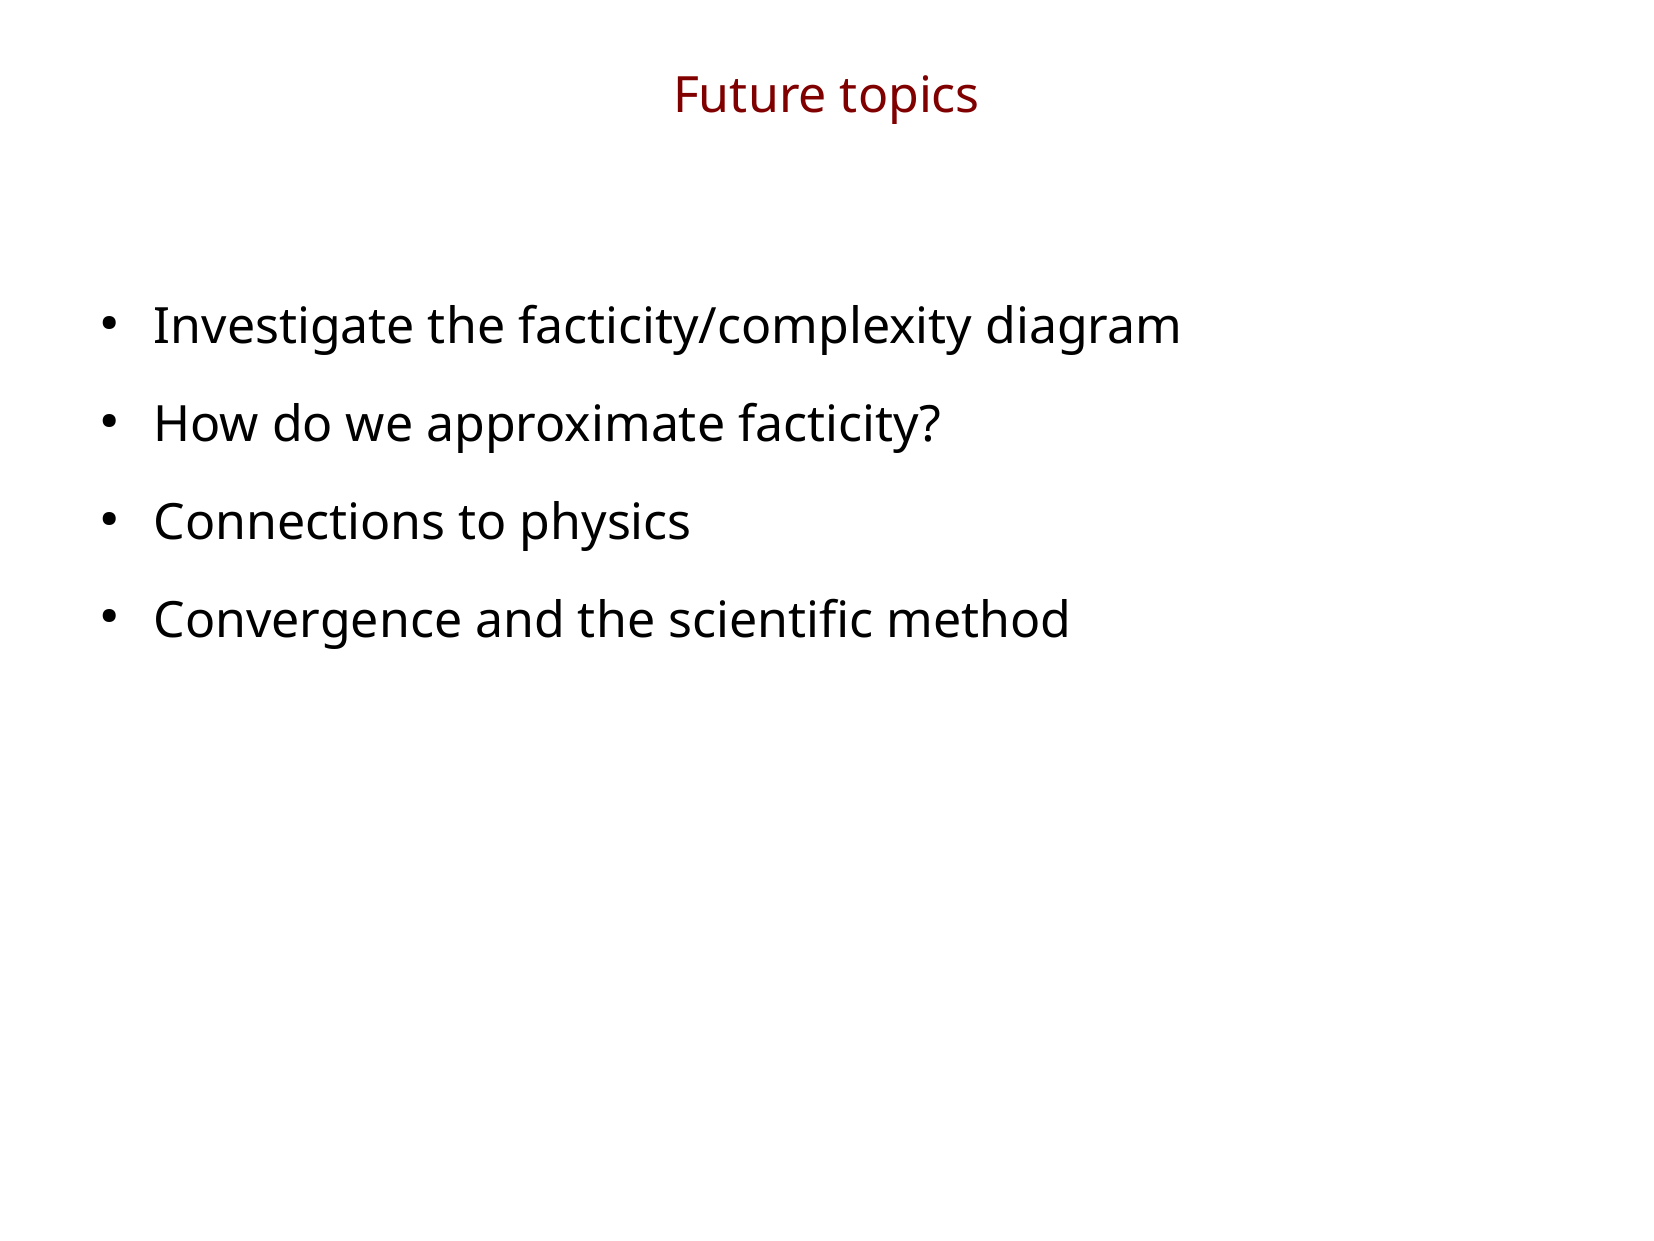

# Future topics
Investigate the facticity/complexity diagram
How do we approximate facticity?
Connections to physics
Convergence and the scientific method